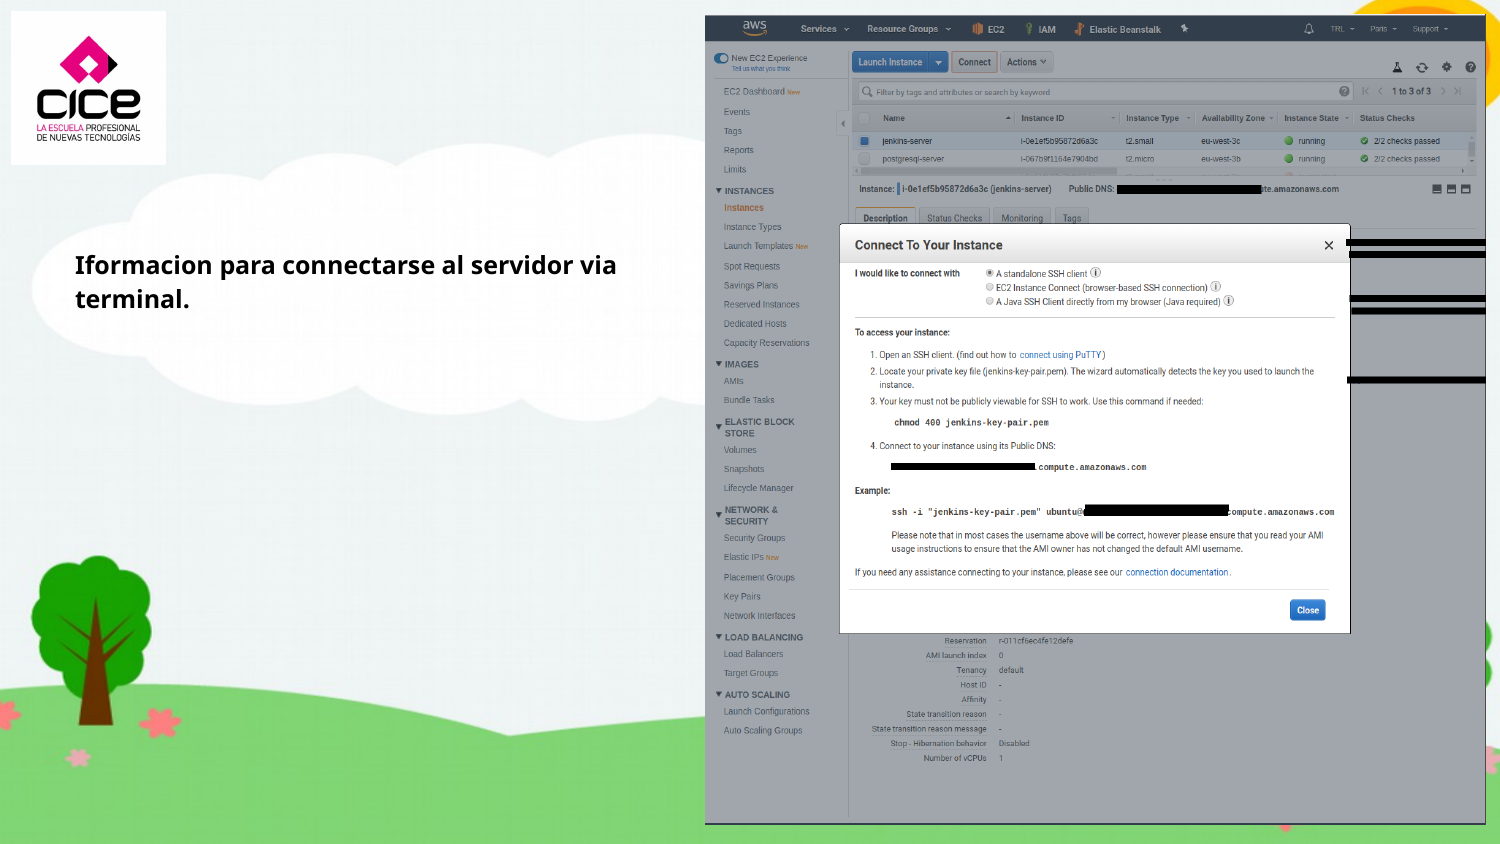

# Iformacion para connectarse al servidor via terminal.